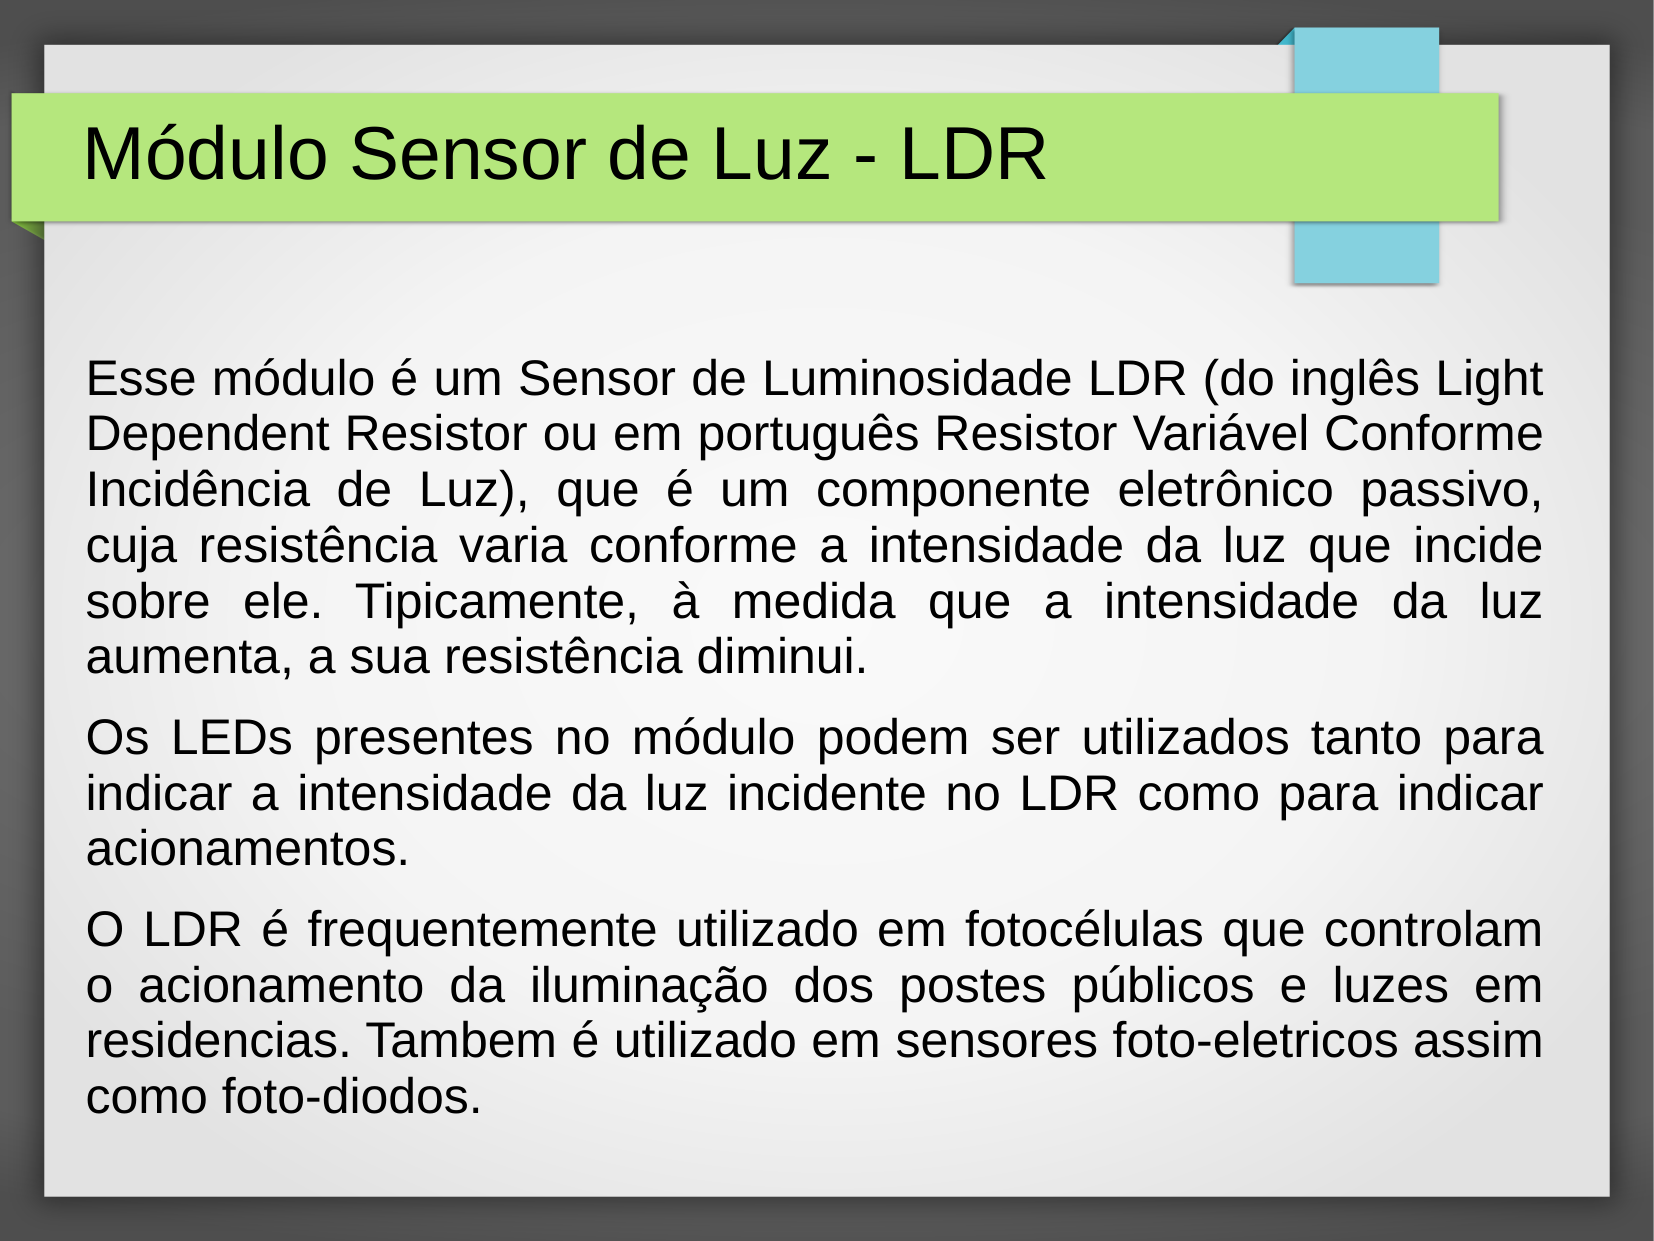

# Módulo Sensor de Luz - LDR
Esse módulo é um Sensor de Luminosidade LDR (do inglês Light Dependent Resistor ou em português Resistor Variável Conforme Incidência de Luz), que é um componente eletrônico passivo, cuja resistência varia conforme a intensidade da luz que incide sobre ele. Tipicamente, à medida que a intensidade da luz aumenta, a sua resistência diminui.
Os LEDs presentes no módulo podem ser utilizados tanto para indicar a intensidade da luz incidente no LDR como para indicar acionamentos.
O LDR é frequentemente utilizado em fotocélulas que controlam o acionamento da iluminação dos postes públicos e luzes em residencias. Tambem é utilizado em sensores foto-eletricos assim como foto-diodos.